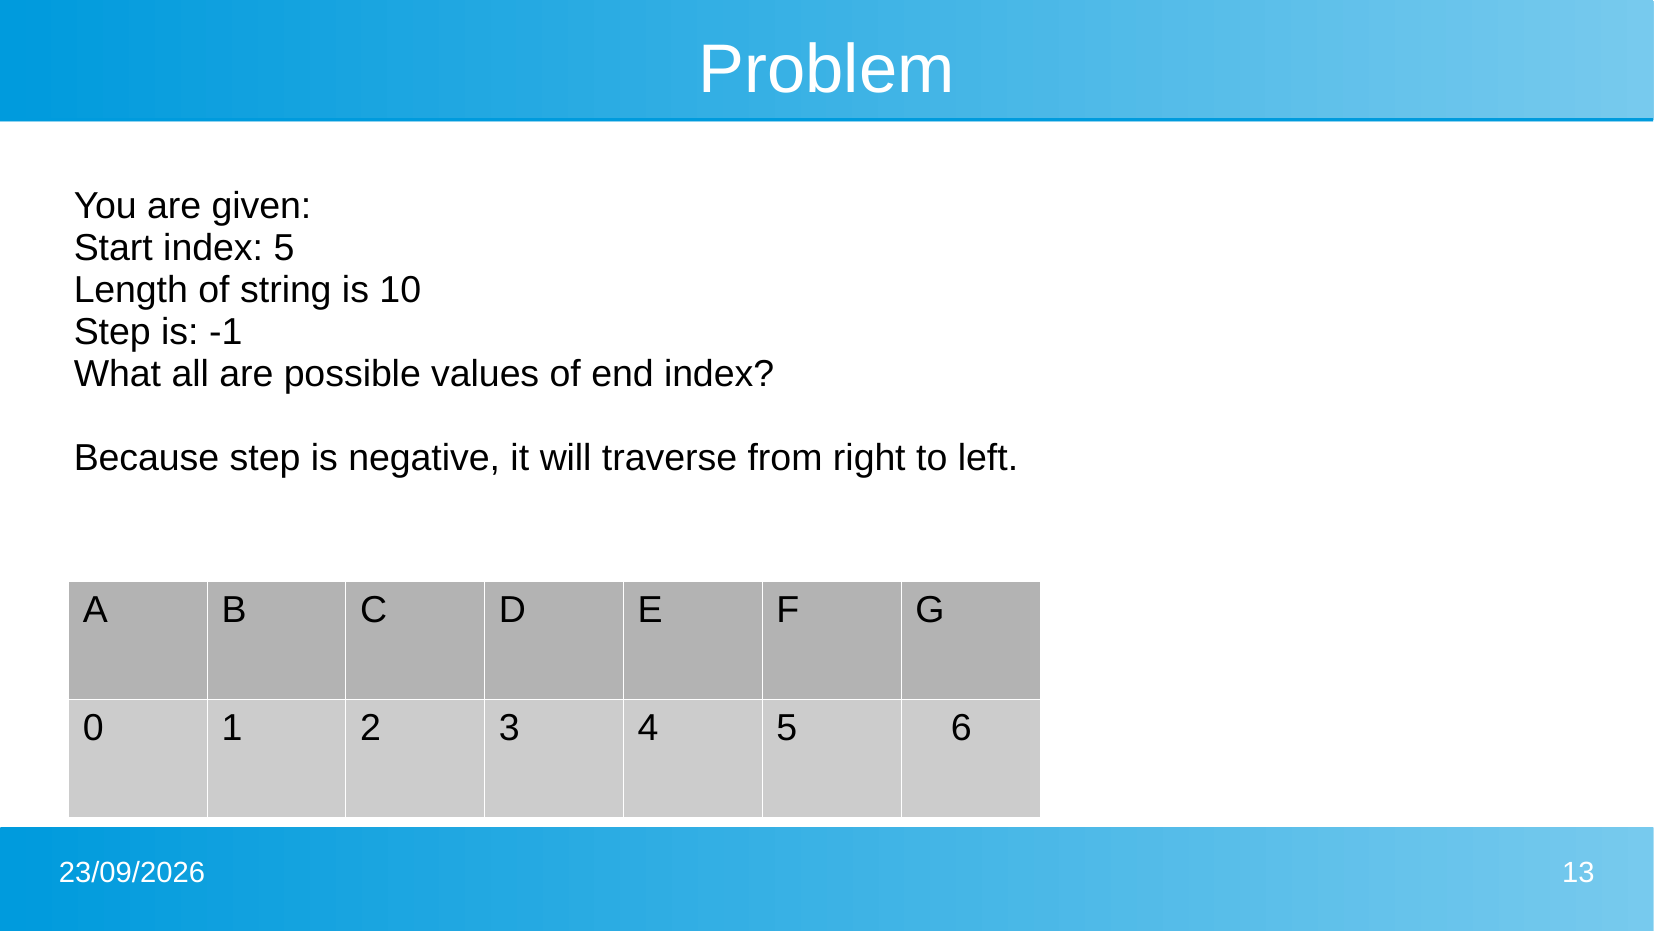

# Problem
You are given:
Start index: 5
Length of string is 10
Step is: -1
What all are possible values of end index?
Because step is negative, it will traverse from right to left.
| A | B | C | D | E | F | G |
| --- | --- | --- | --- | --- | --- | --- |
| 0 | 1 | 2 | 3 | 4 | 5 | 6 |
13